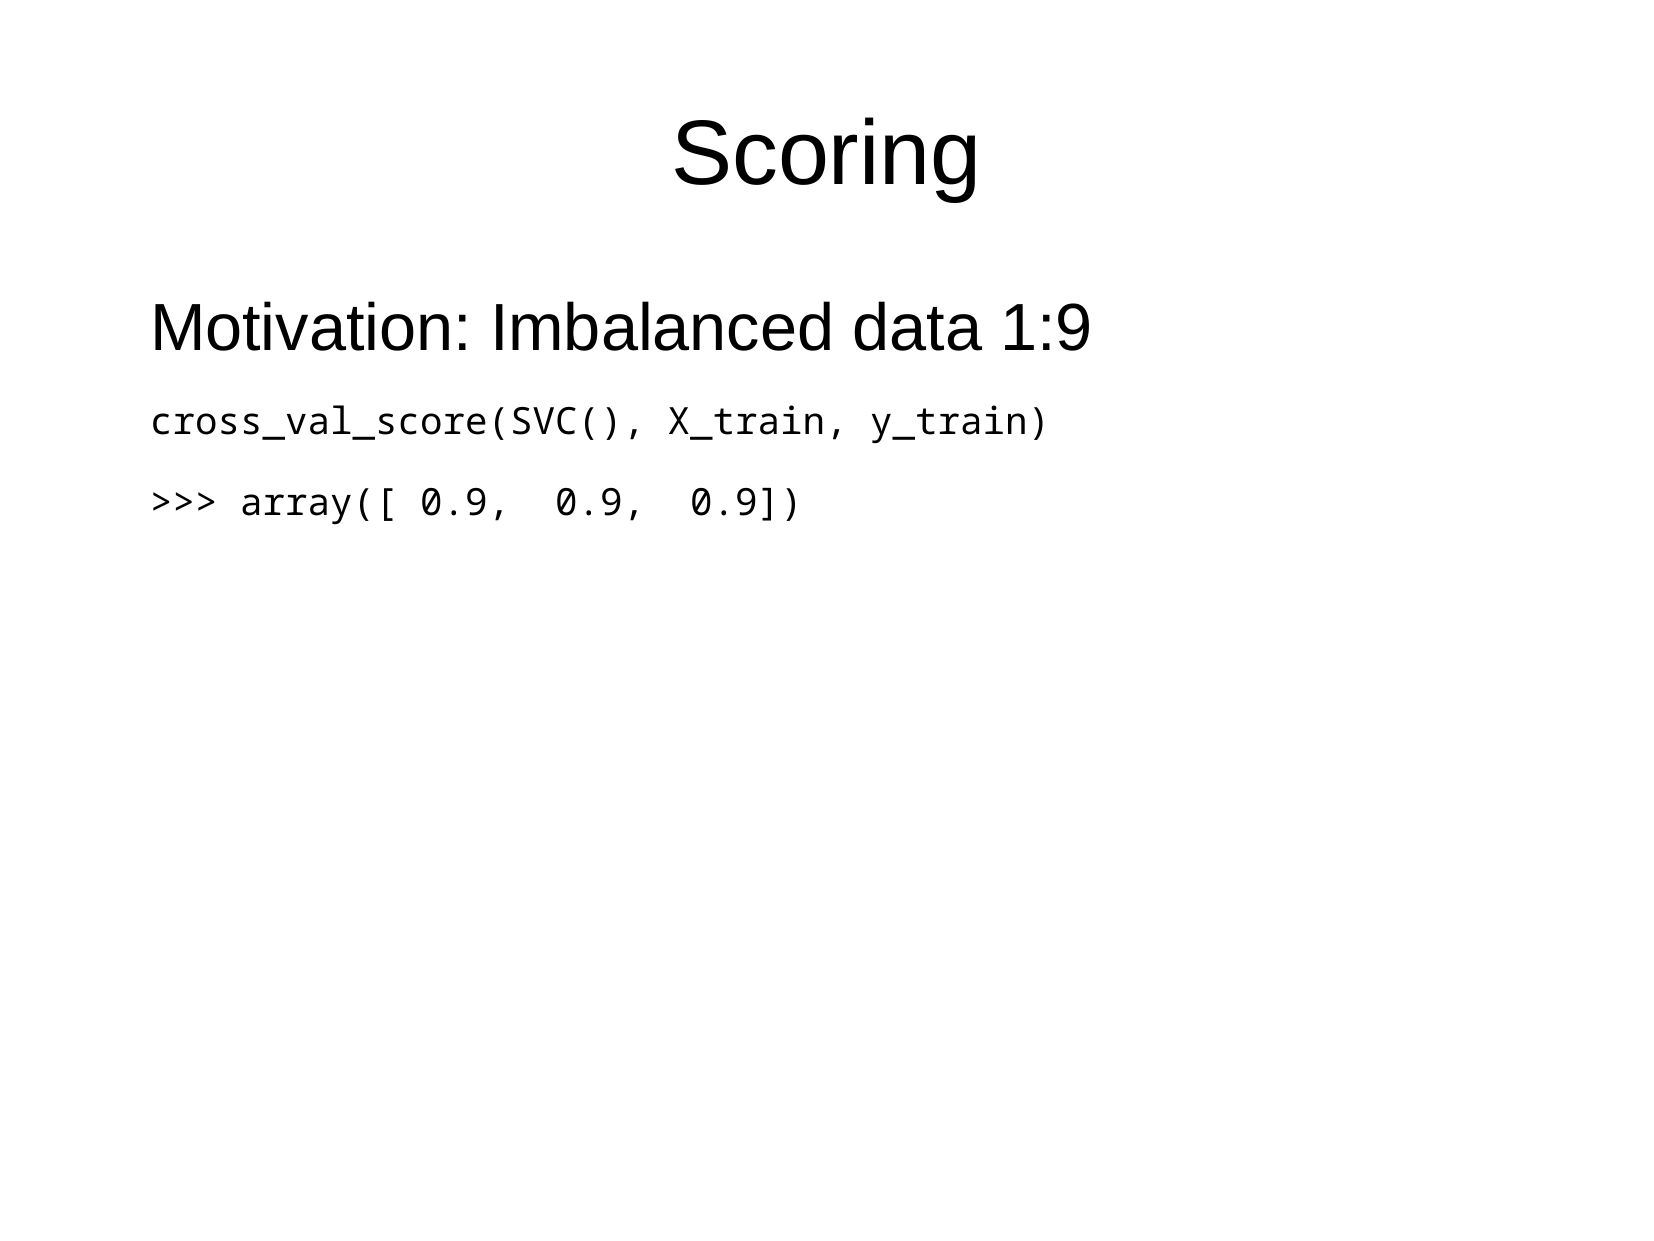

# Scoring
Motivation: Imbalanced data 1:9
cross_val_score(SVC(), X_train, y_train)
>>> array([ 0.9, 0.9, 0.9])